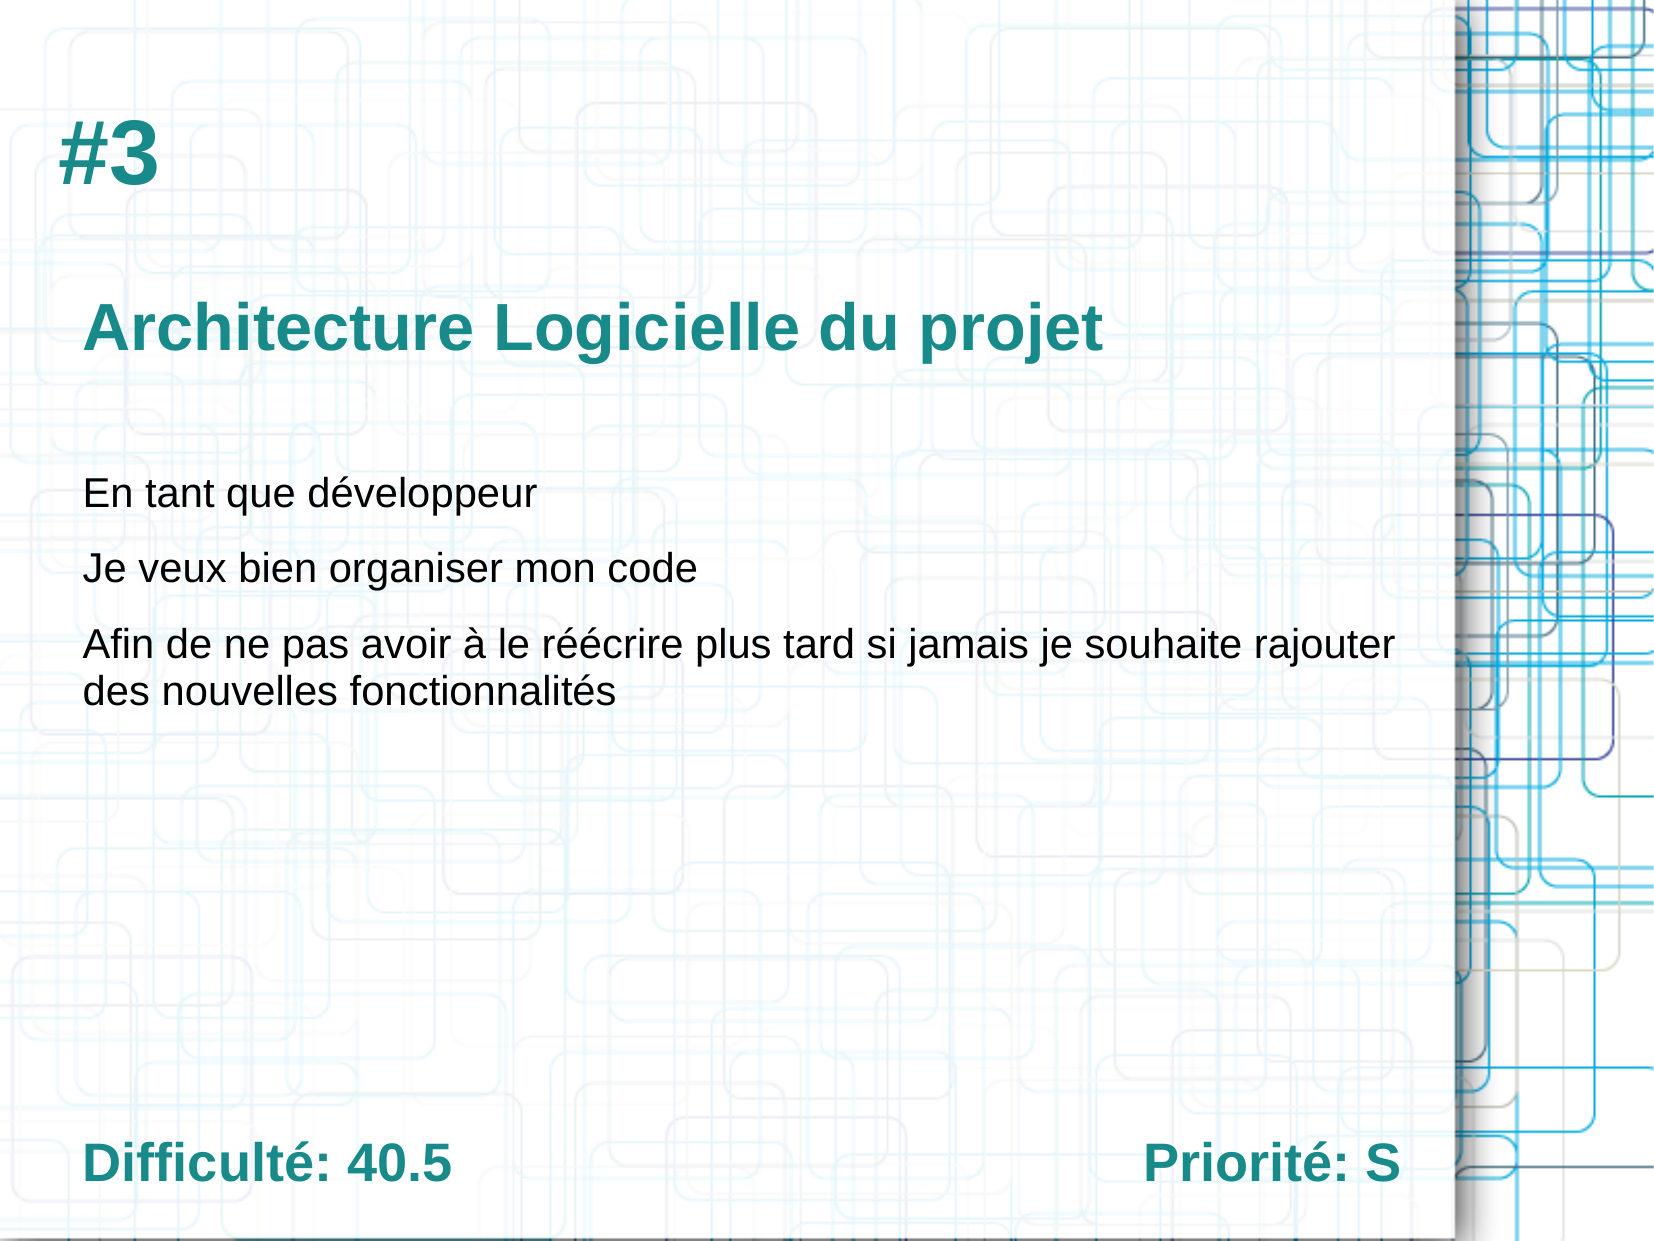

# #3
Architecture Logicielle du projet
En tant que développeur
Je veux bien organiser mon code
Afin de ne pas avoir à le réécrire plus tard si jamais je souhaite rajouter des nouvelles fonctionnalités
Difficulté: 40.5 Priorité: S